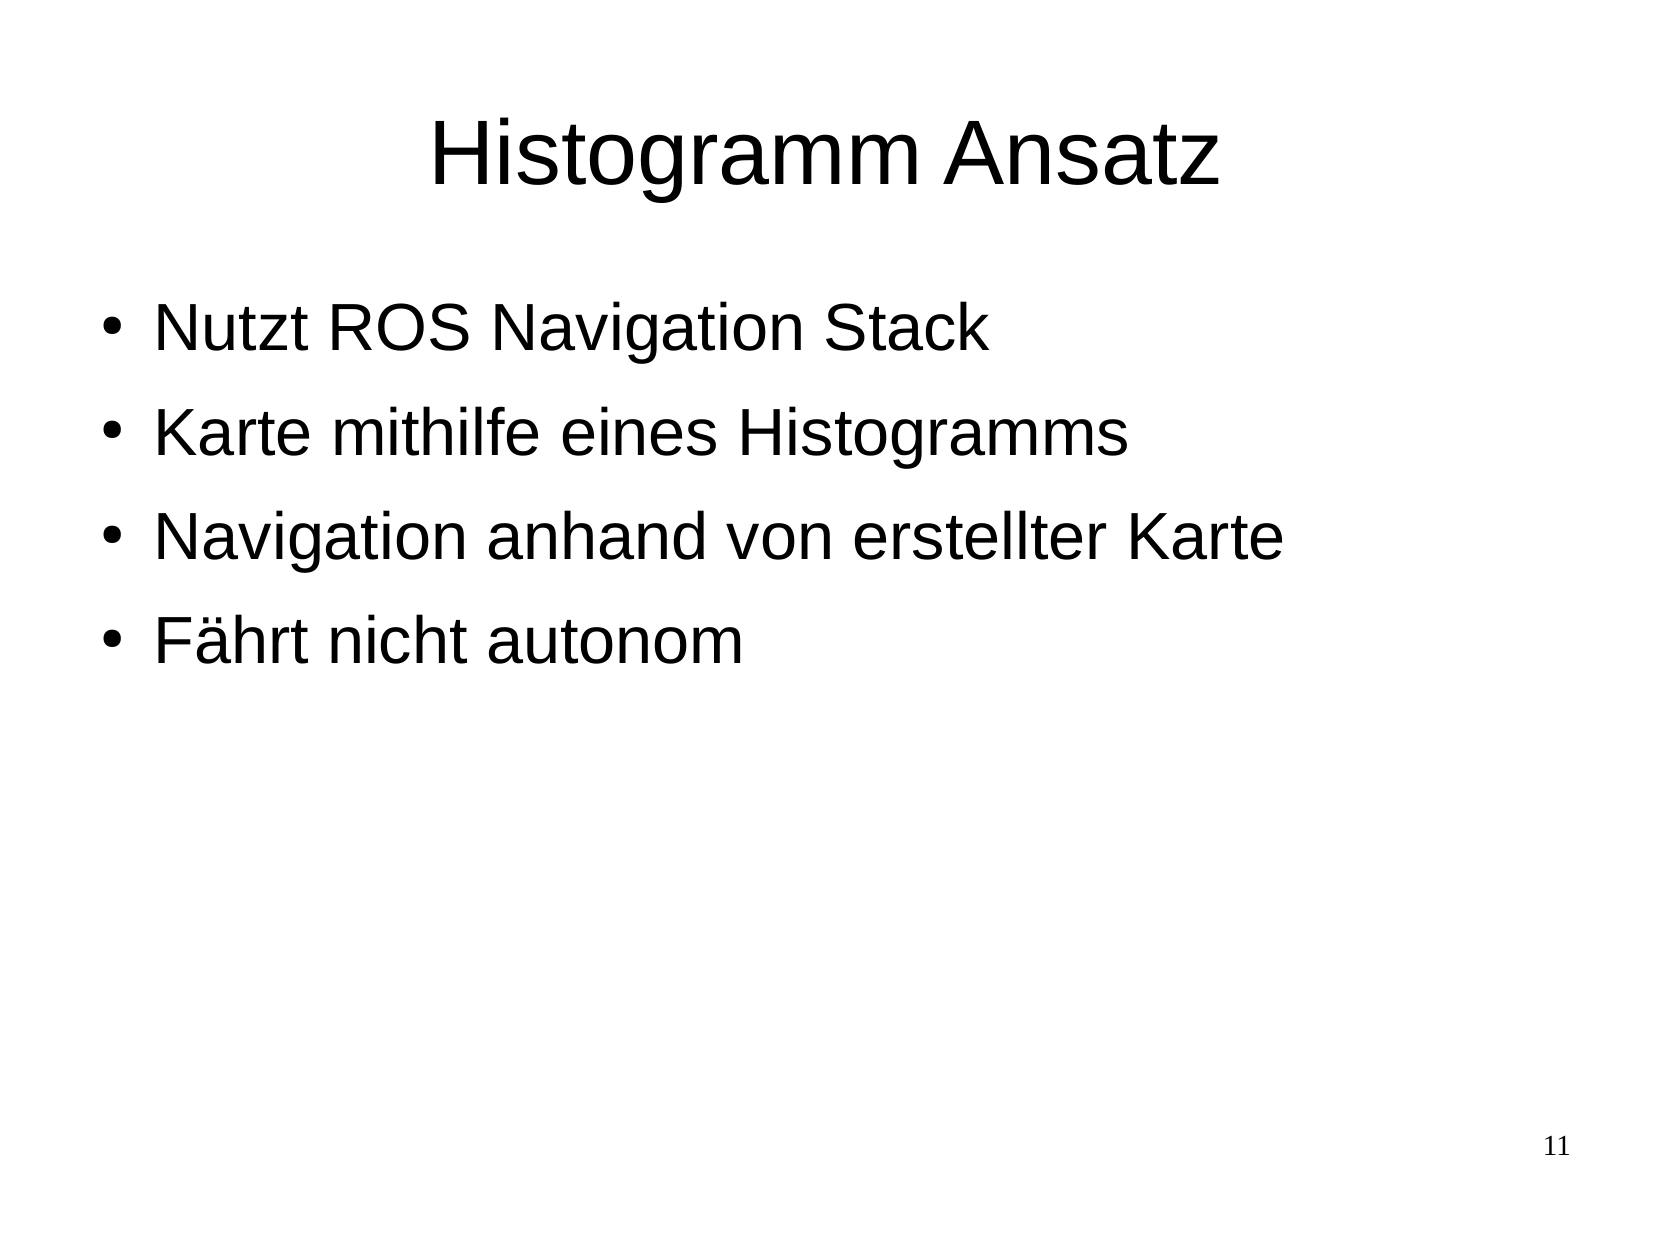

# Histogramm Ansatz
Nutzt ROS Navigation Stack
Karte mithilfe eines Histogramms
Navigation anhand von erstellter Karte
Fährt nicht autonom
11